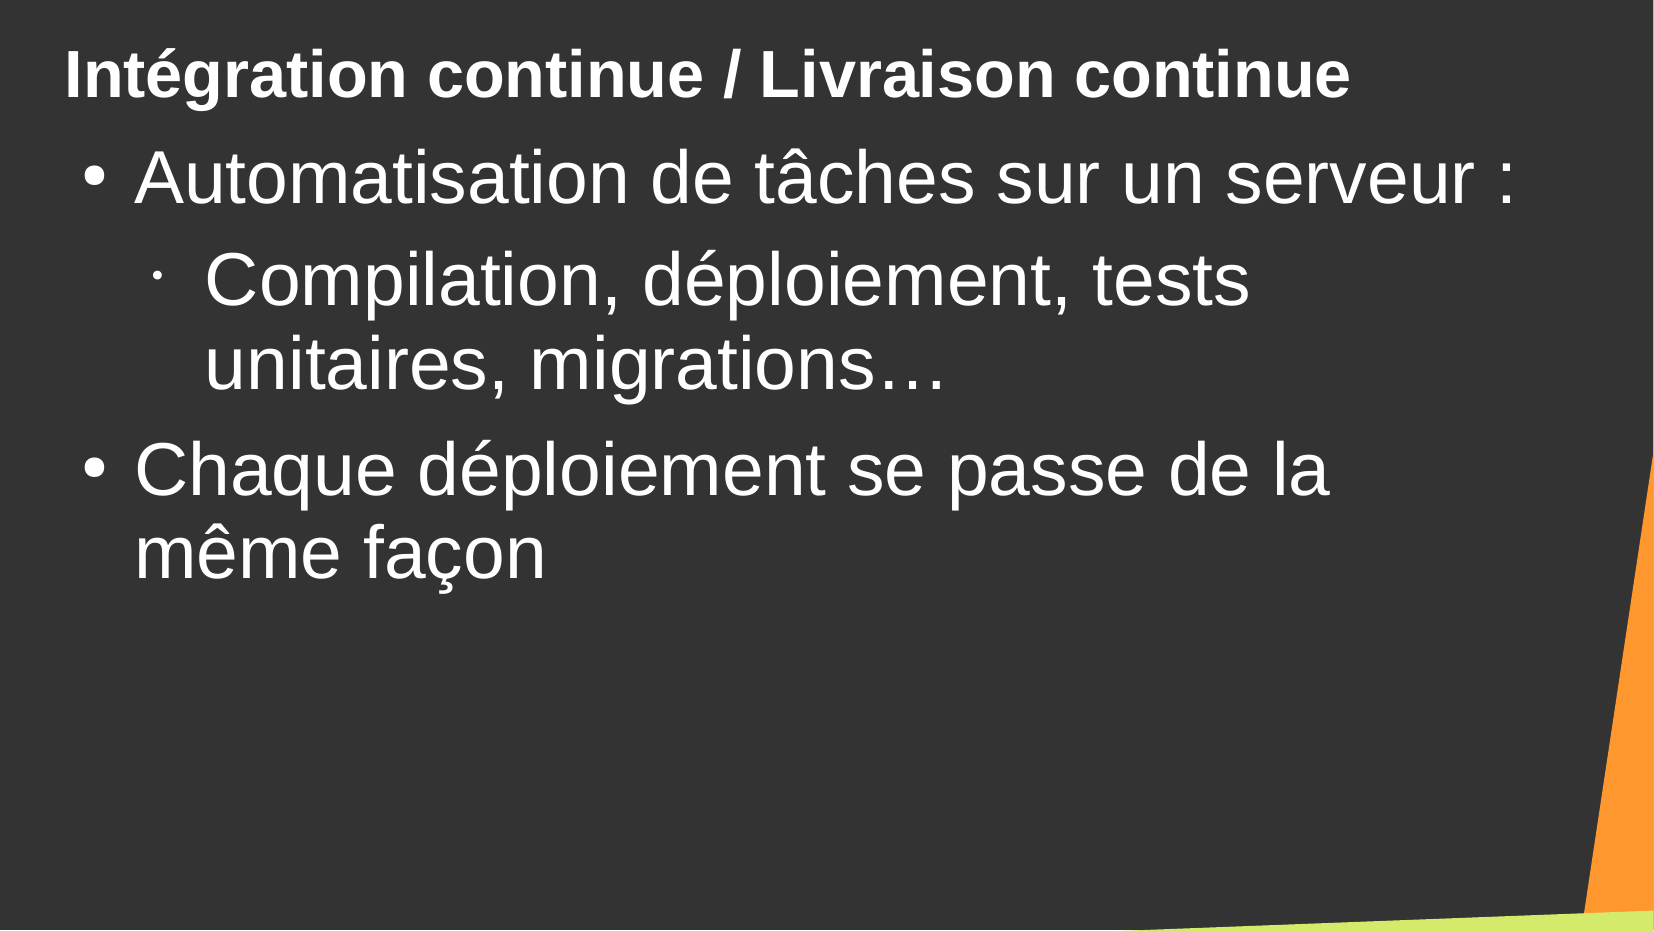

# Intégration continue / Livraison continue
Automatisation de tâches sur un serveur :
Compilation, déploiement, tests unitaires, migrations…
Chaque déploiement se passe de la même façon